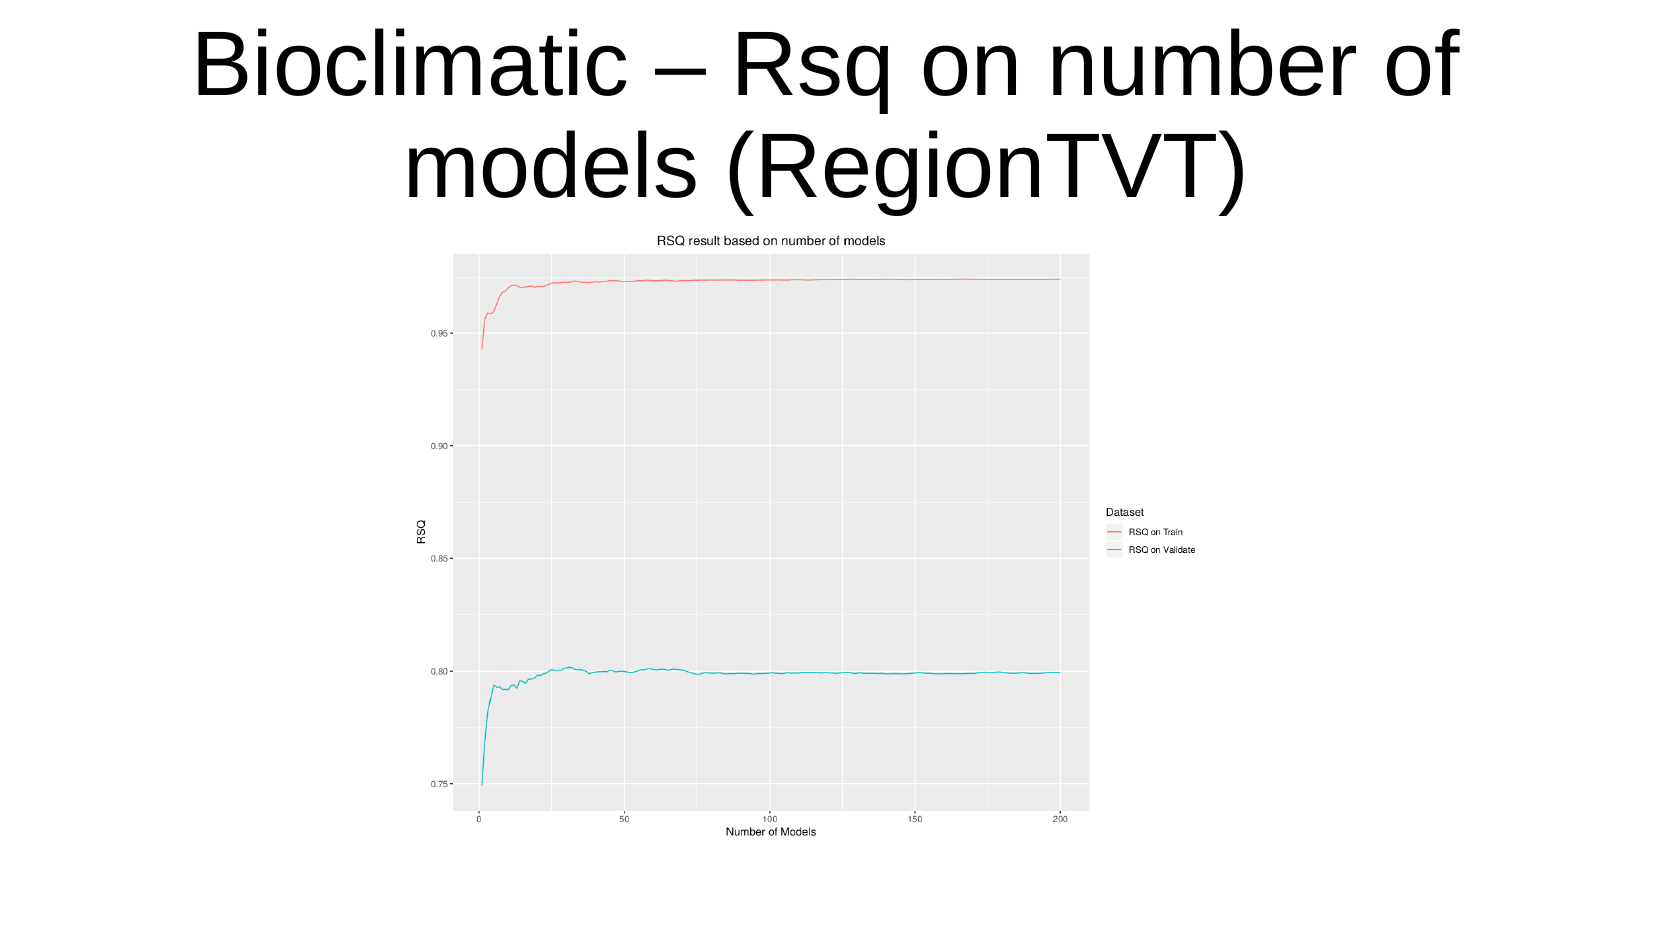

# Bioclimatic – Rsq on number of models (RegionTVT)